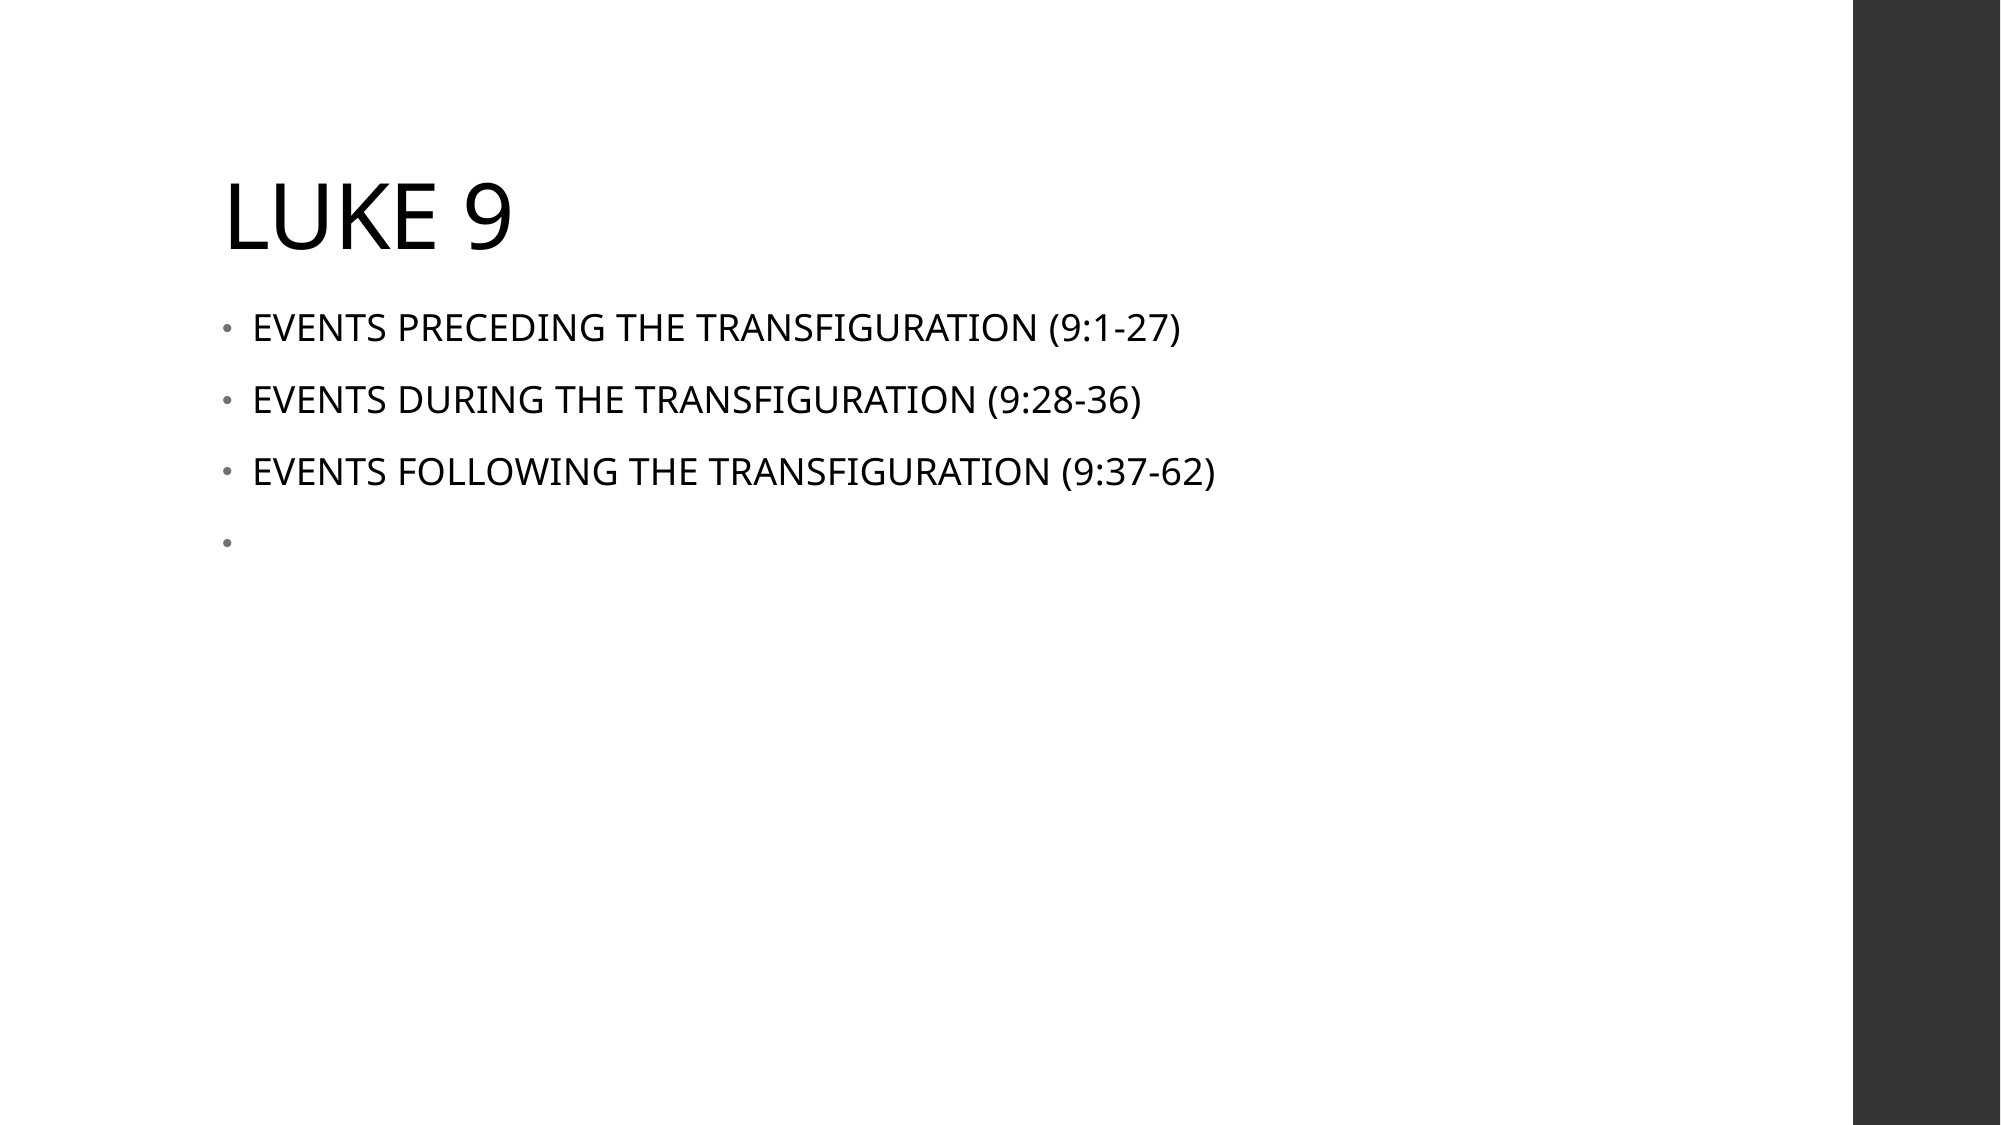

# LUKE 9
EVENTS PRECEDING THE TRANSFIGURATION (9:1-27)
EVENTS DURING THE TRANSFIGURATION (9:28-36)
EVENTS FOLLOWING THE TRANSFIGURATION (9:37-62)